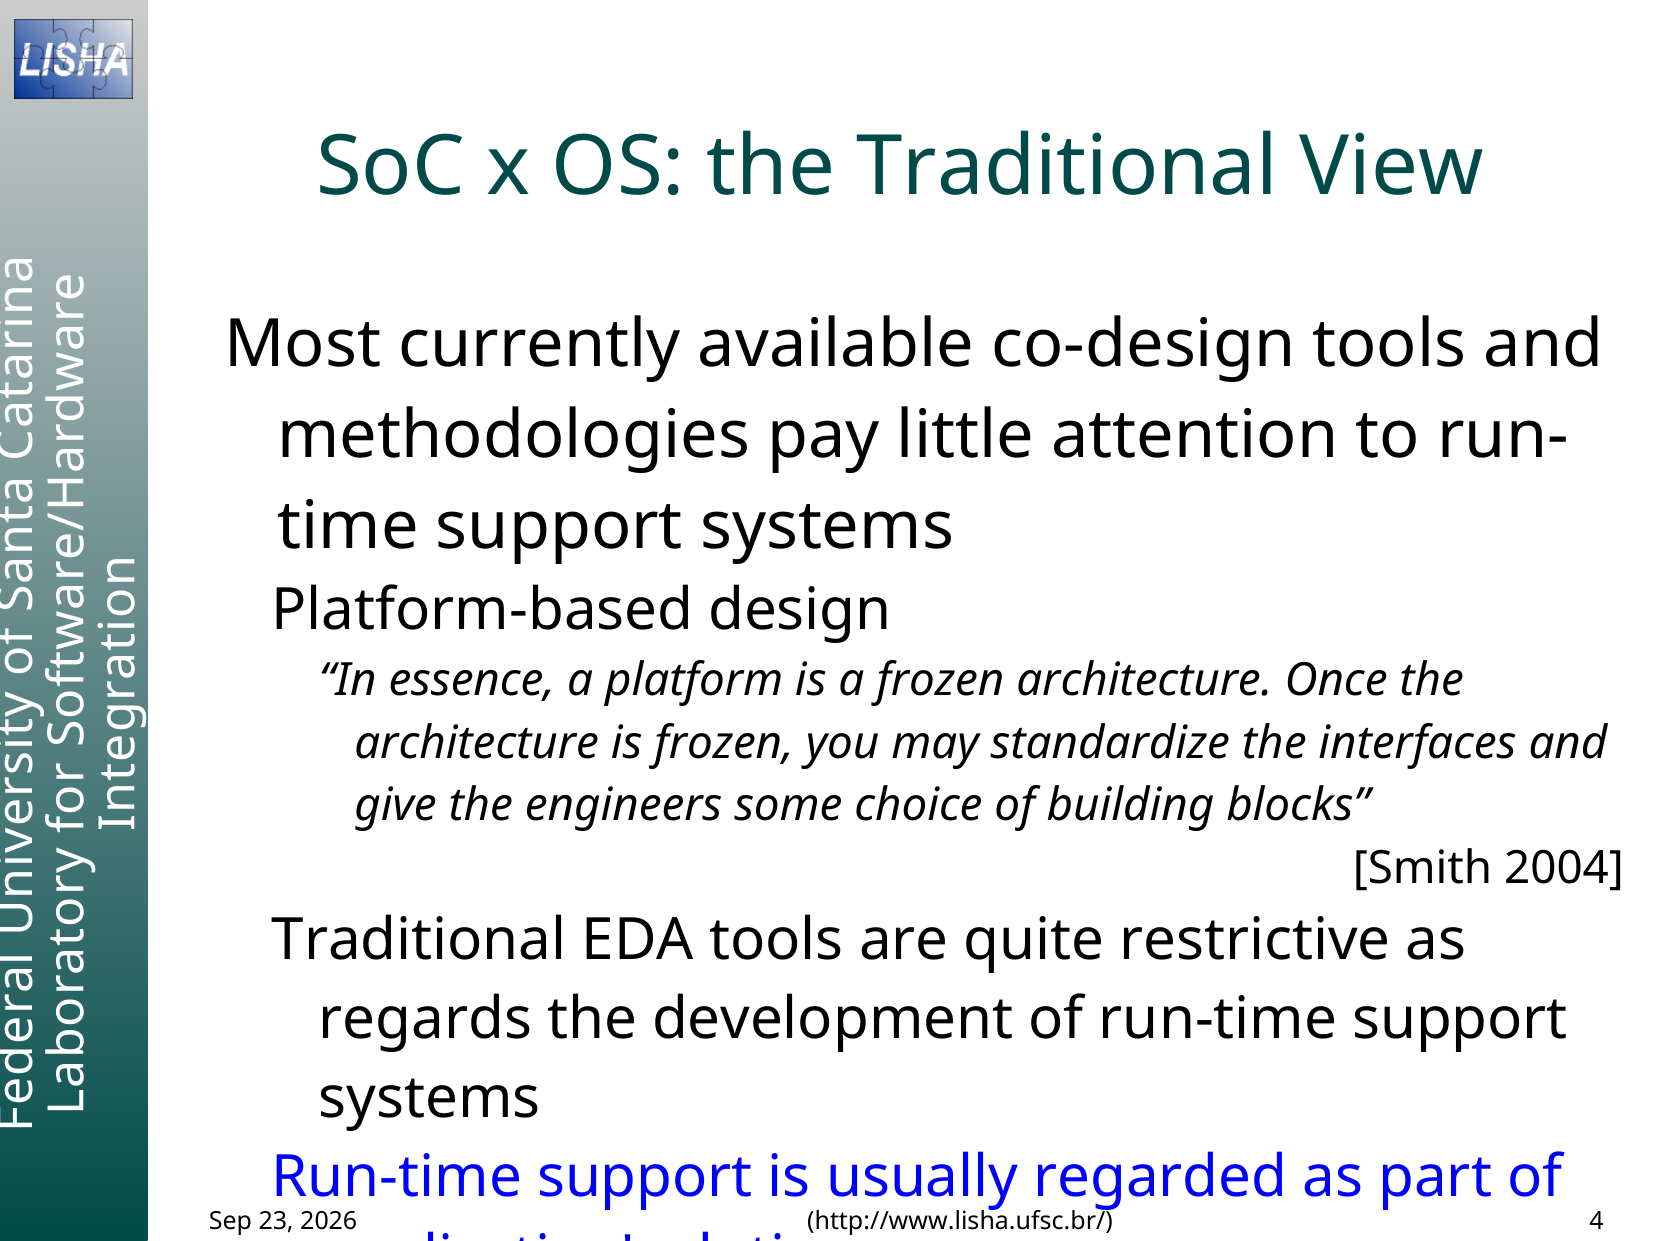

# SoC x OS: the Traditional View
Most currently available co-design tools and methodologies pay little attention to run-time support systems
Platform-based design
“In essence, a platform is a frozen architecture. Once the architecture is frozen, you may standardize the interfaces and give the engineers some choice of building blocks”
[Smith 2004]
Traditional EDA tools are quite restrictive as regards the development of run-time support systems
Run-time support is usually regarded as part of application's duties